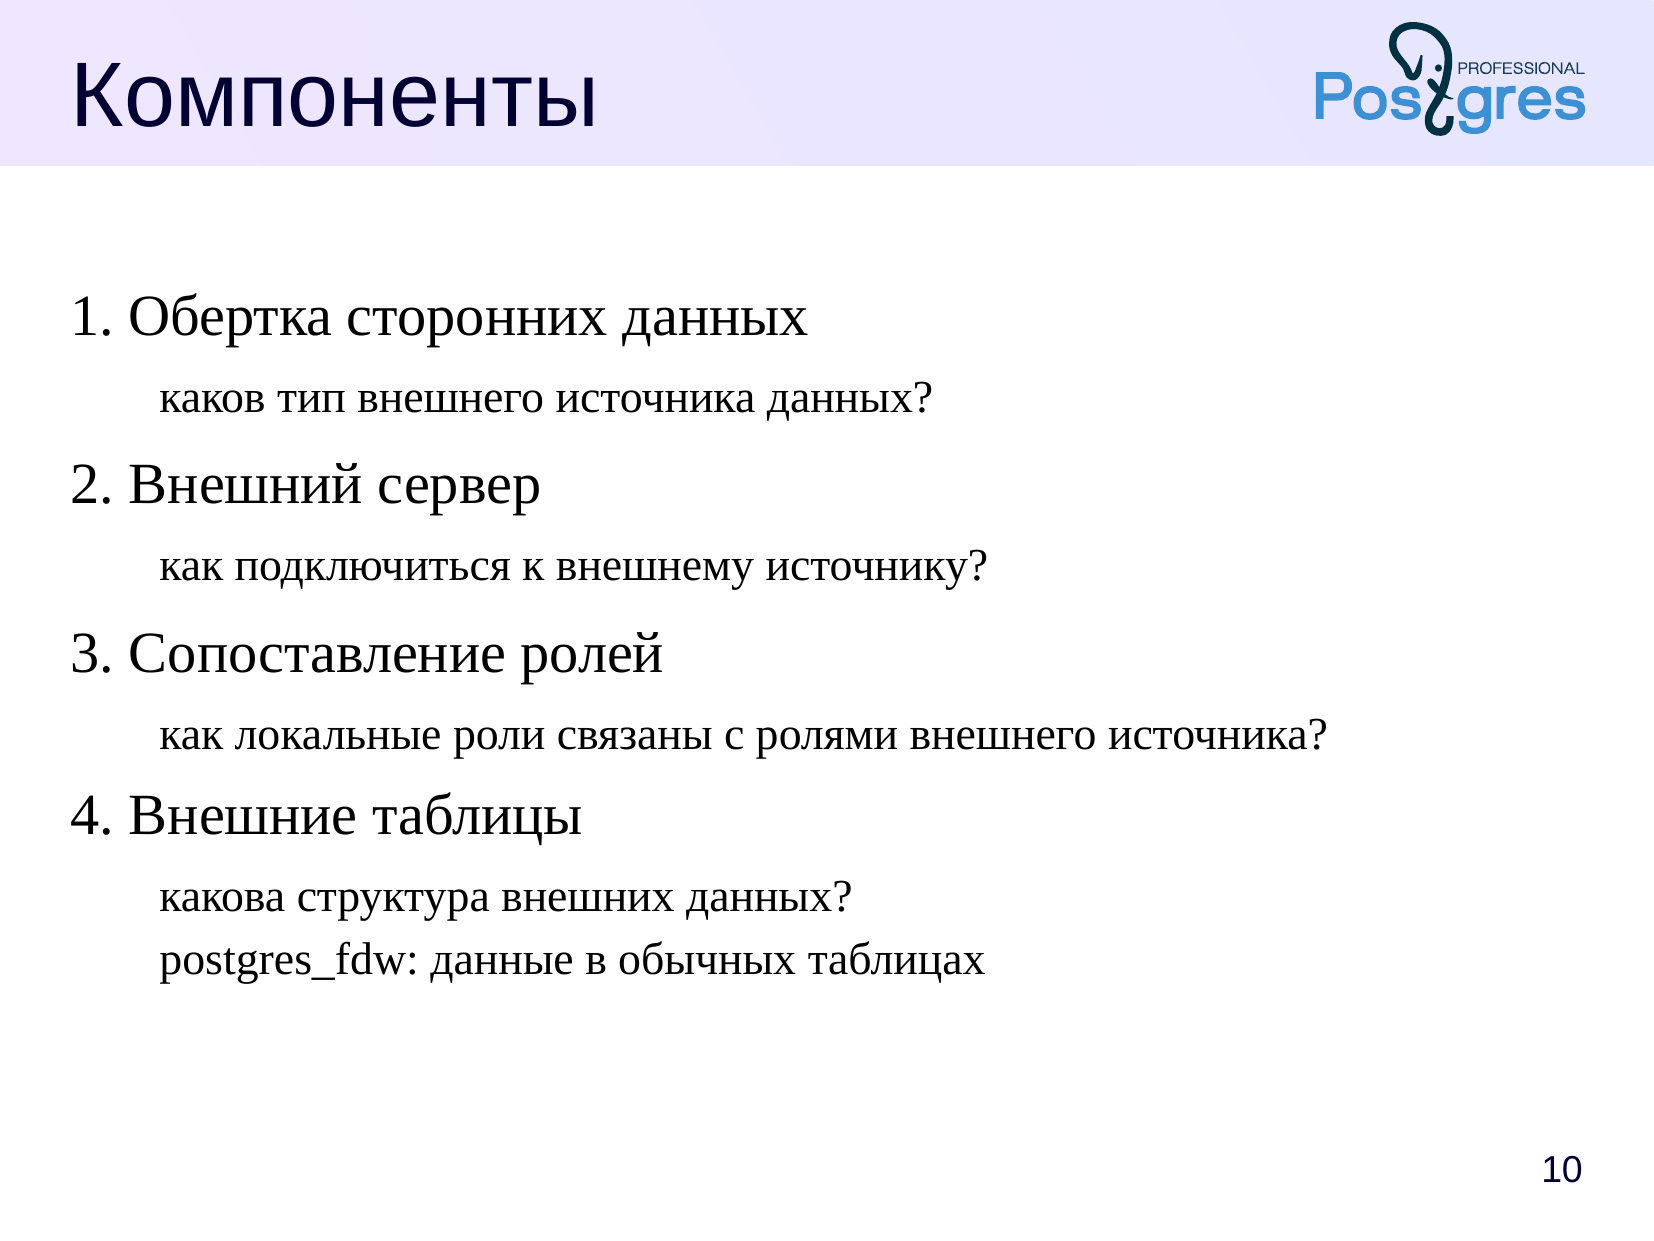

# Компоненты
1. Обертка сторонних данных
каков тип внешнего источника данных?
2. Внешний сервер
как подключиться к внешнему источнику?
3. Сопоставление ролей
как локальные роли связаны с ролями внешнего источника?
4. Внешние таблицы
какова структура внешних данных?
postgres_fdw: данные в обычных таблицах